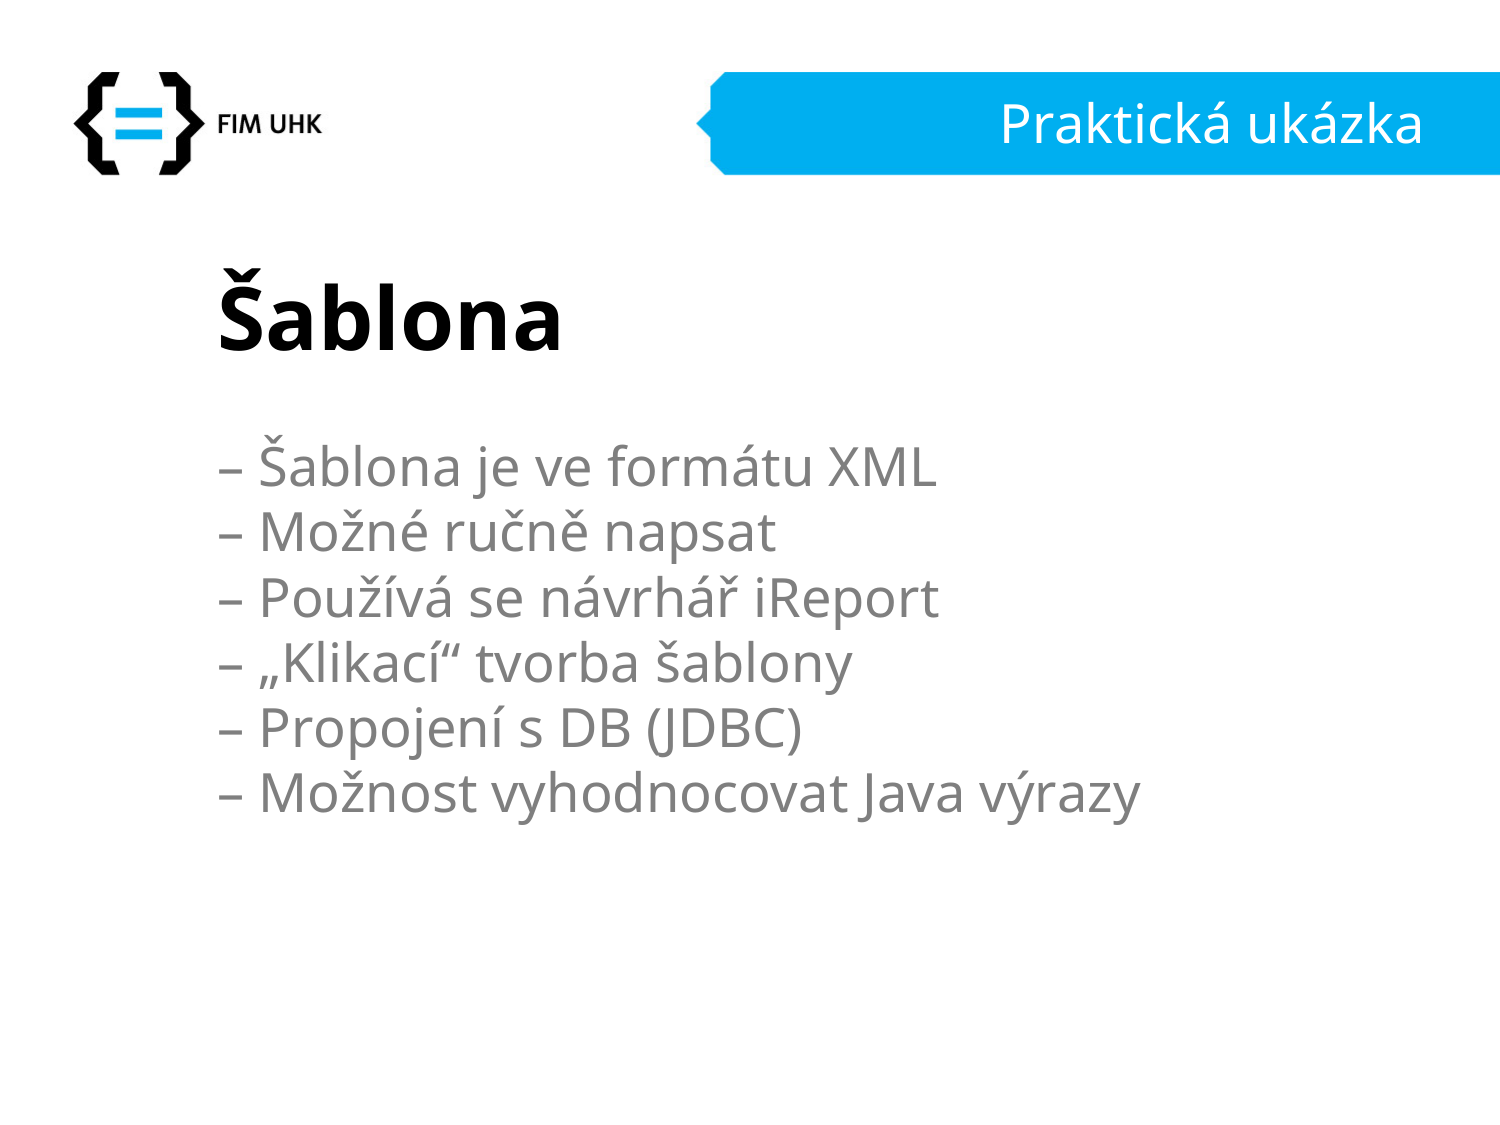

# Praktická ukázka
Šablona
– Šablona je ve formátu XML
– Možné ručně napsat
– Používá se návrhář iReport
– „Klikací“ tvorba šablony
– Propojení s DB (JDBC)
– Možnost vyhodnocovat Java výrazy